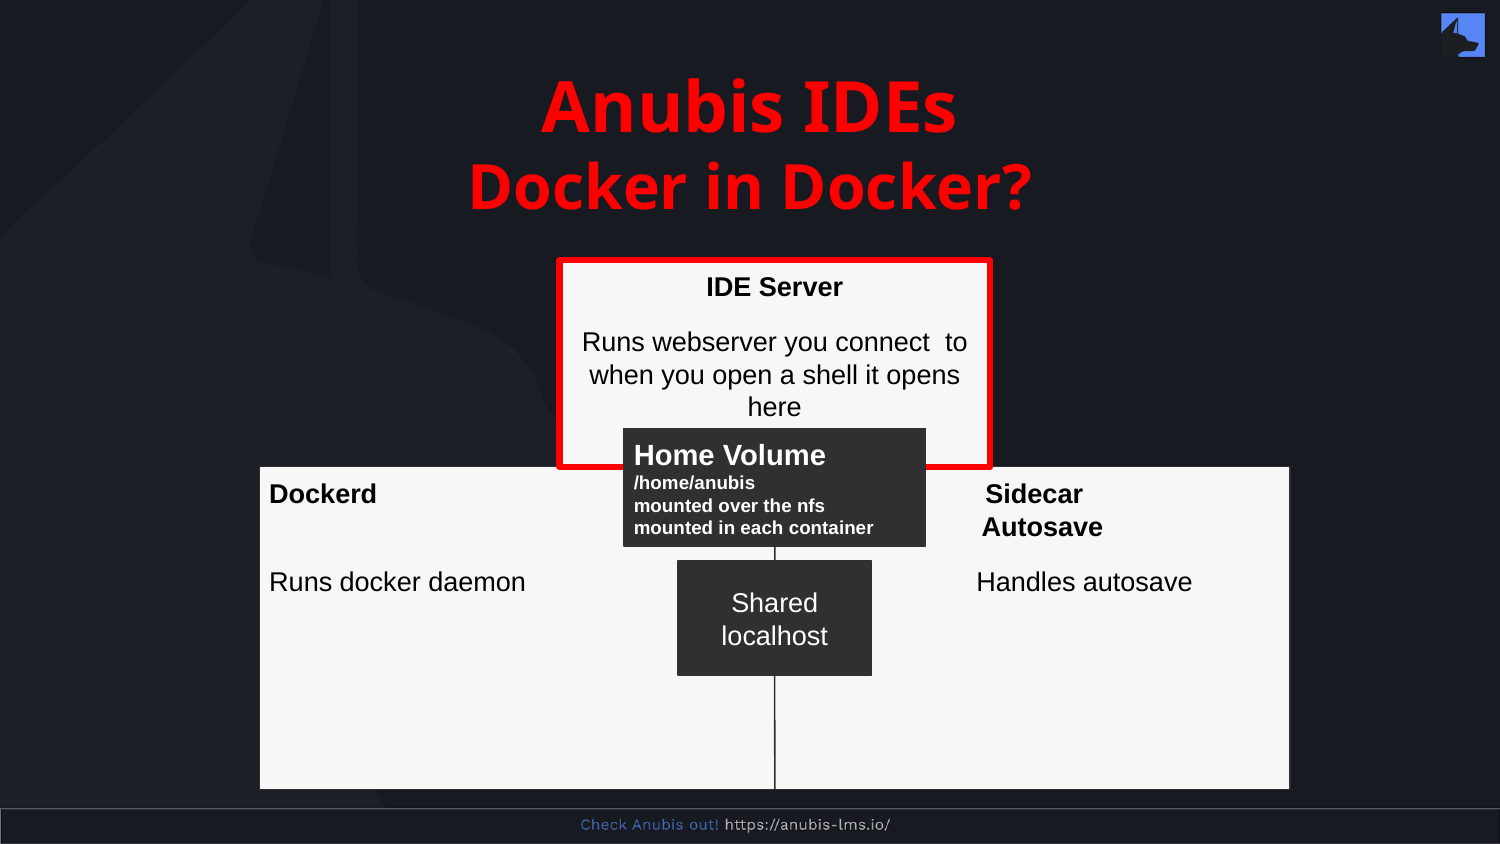

# Anubis IDEs Docker in Docker?
IDE Server
Runs webserver you connect to when you open a shell it opens here
Home Volume
/home/anubis
mounted over the nfs
mounted in each container
Dockerd Sidecar
 Autosave
Runs docker daemon Handles autosave
Shared localhost